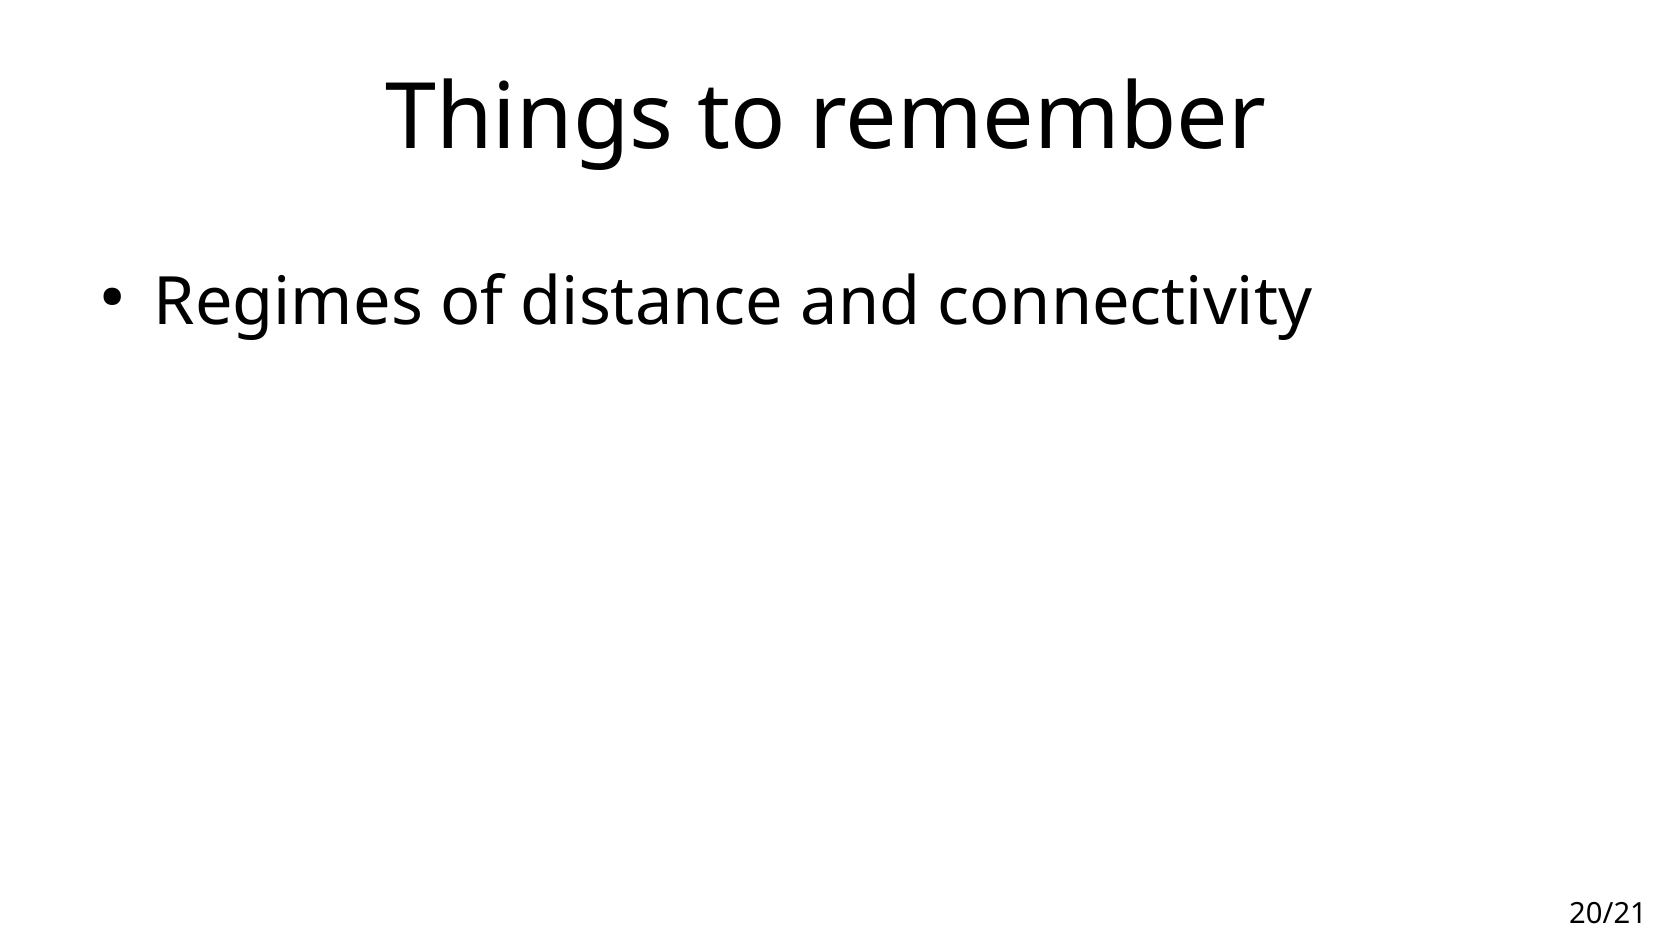

# Things to remember
Regimes of distance and connectivity
20